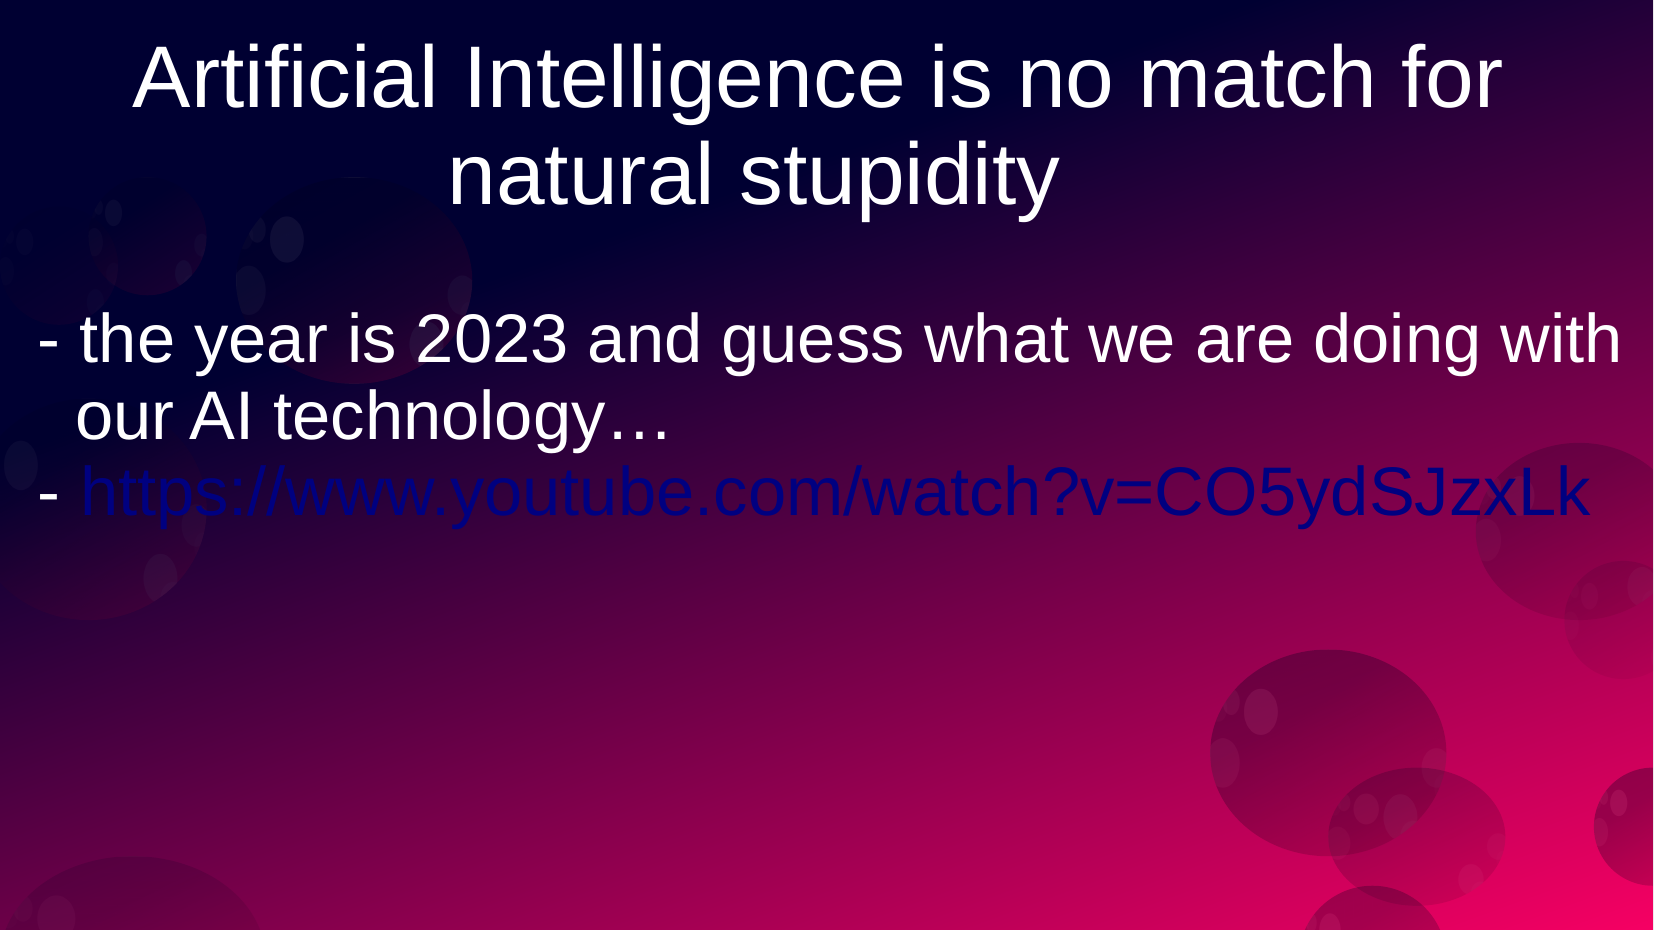

# Artificial Intelligence is no match for 							 natural stupidity - the year is 2023 and guess what we are doing with 		our AI technology… - https://www.youtube.com/watch?v=CO5ydSJzxLk